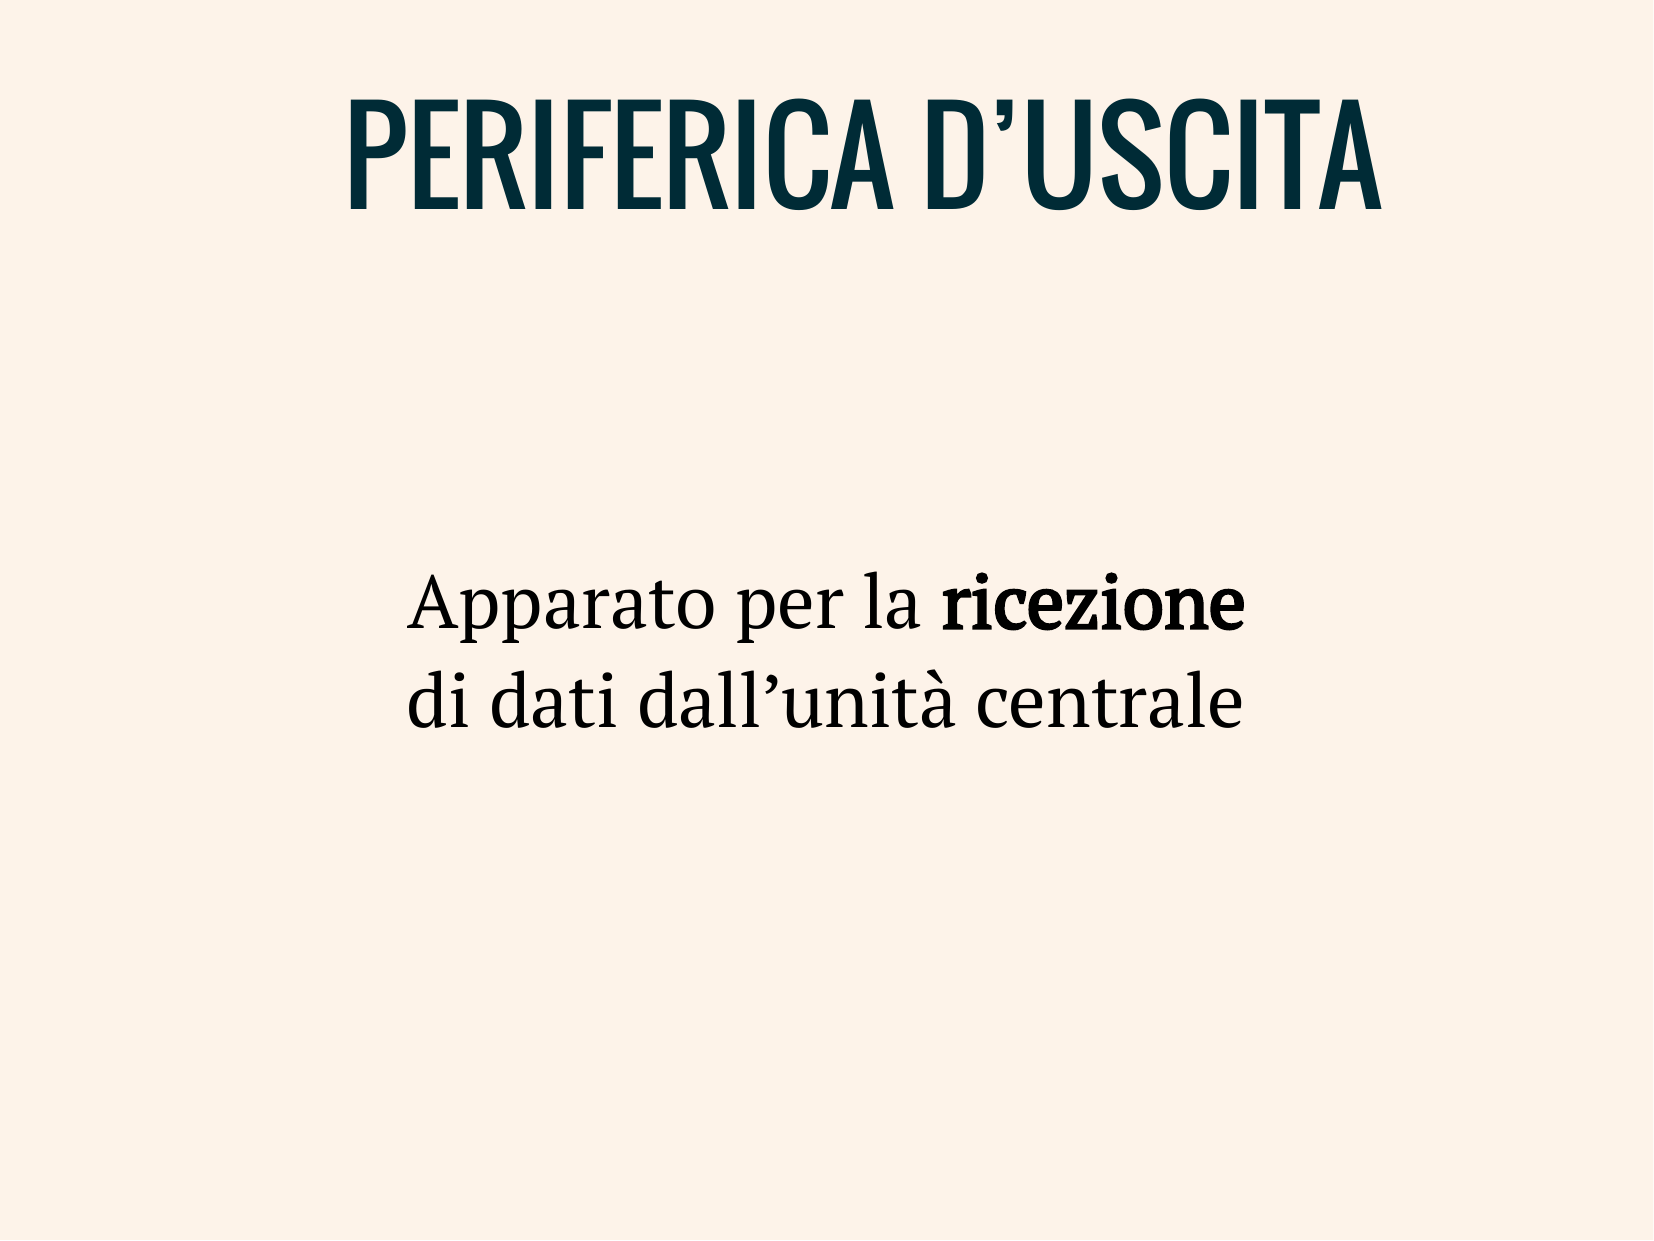

# Periferica d’uscita
Apparato per la ricezione
di dati dall’unità centrale